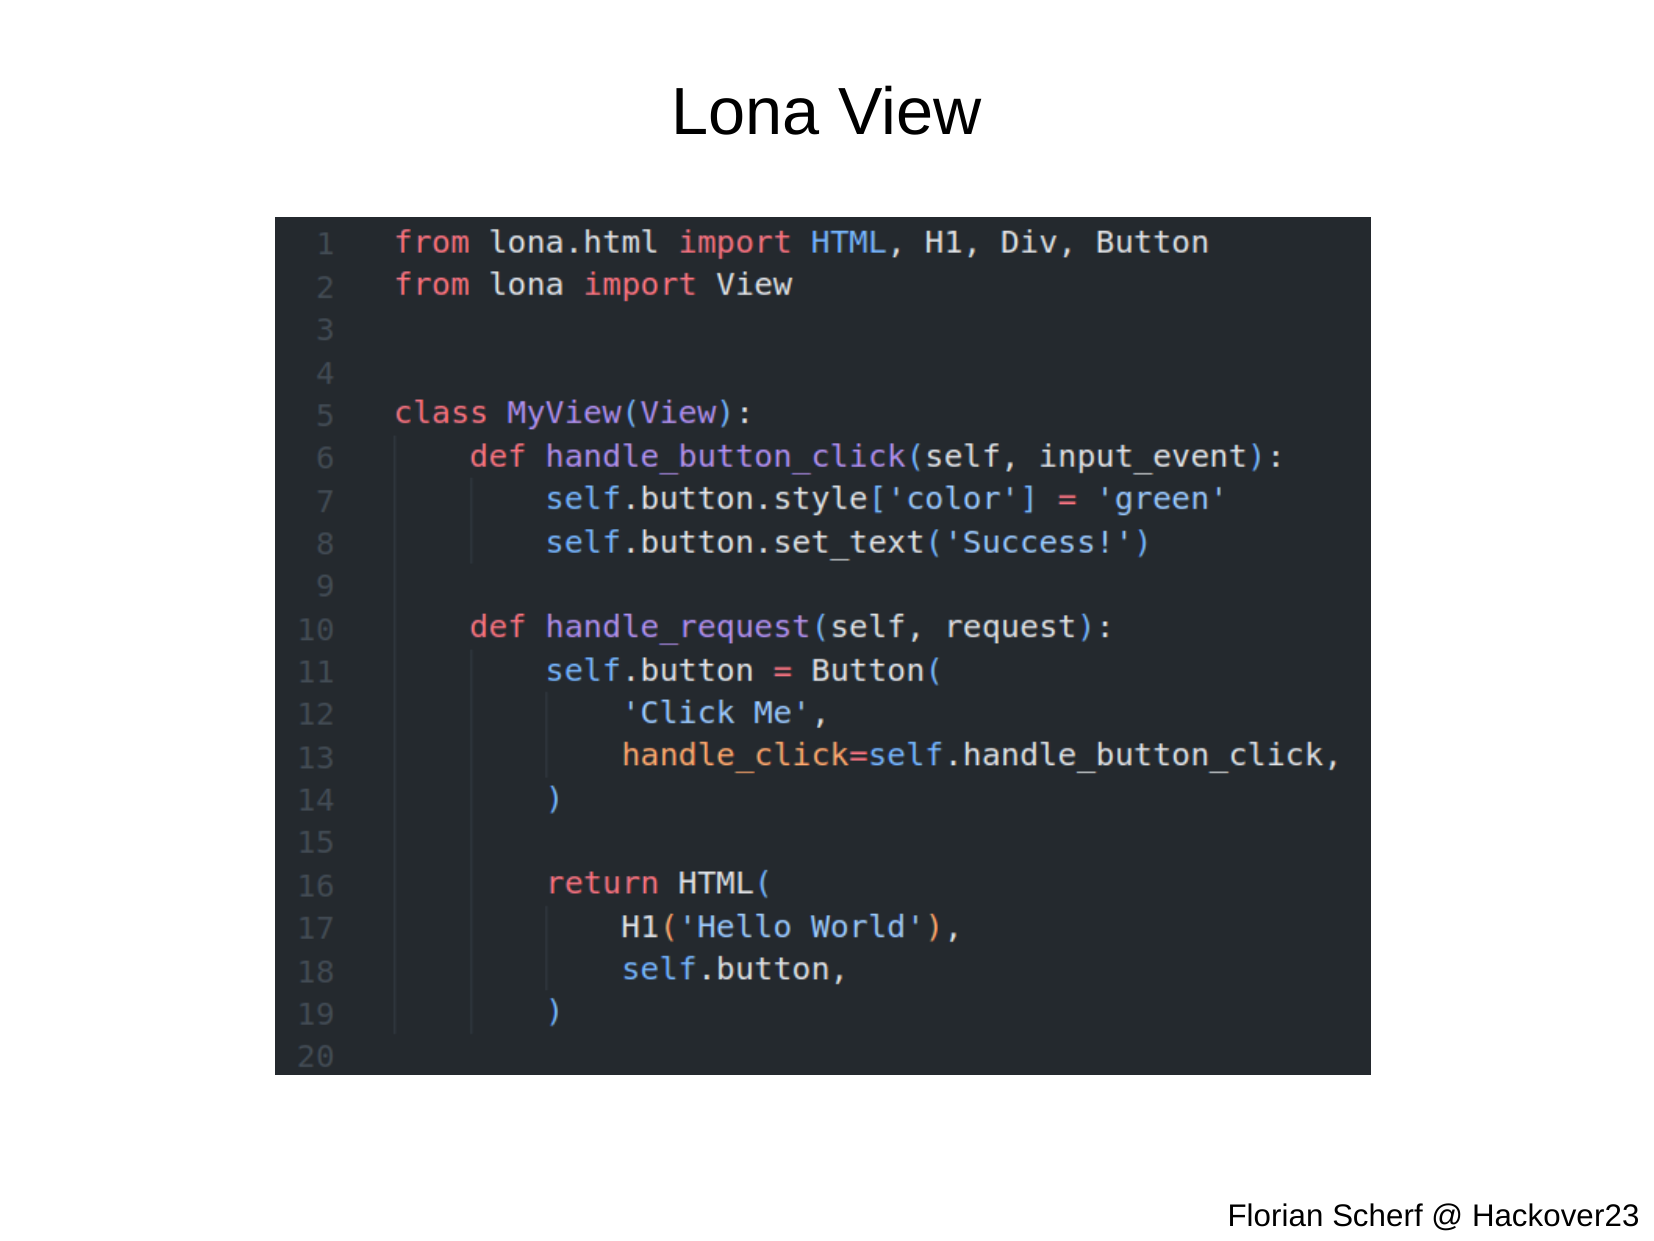

# Lona View
Florian Scherf @ Hackover23